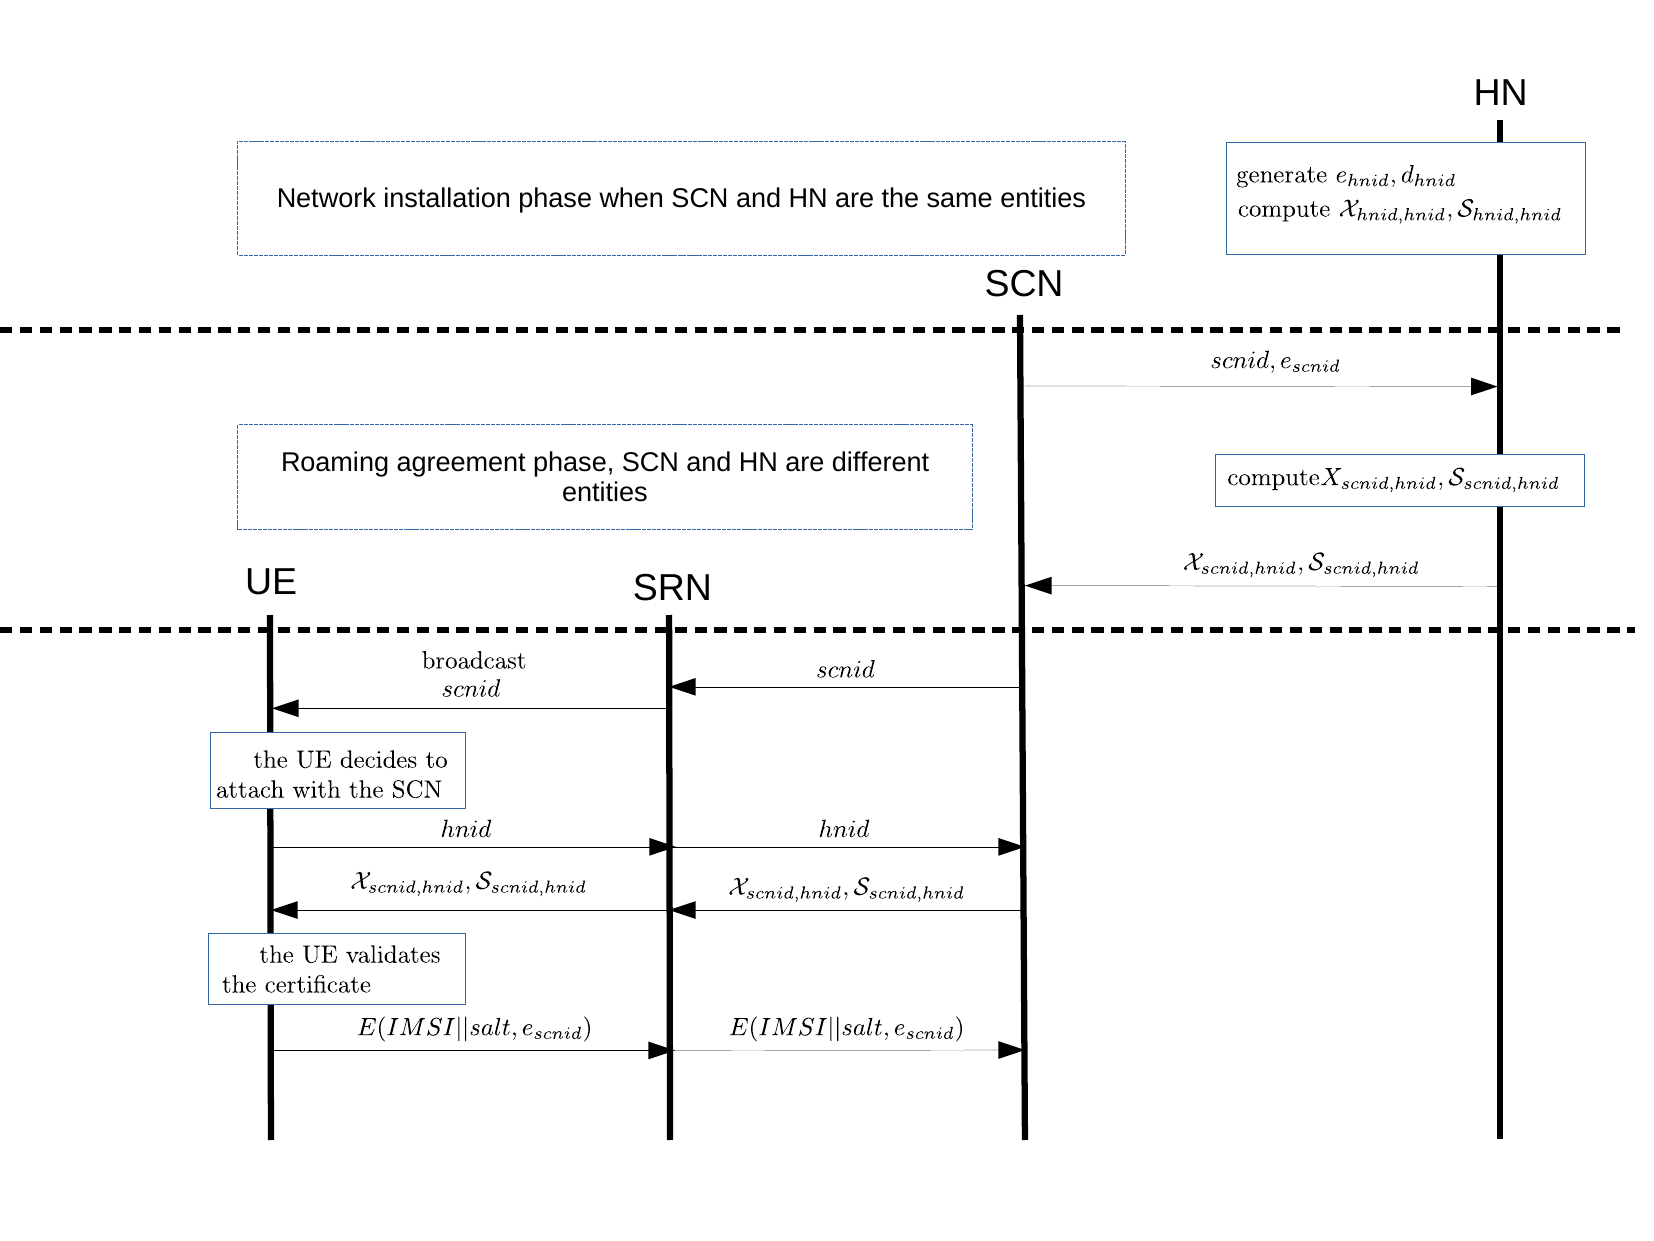

HN
Network installation phase when SCN and HN are the same entities
SCN
Roaming agreement phase, SCN and HN are different
entities
UE
SRN